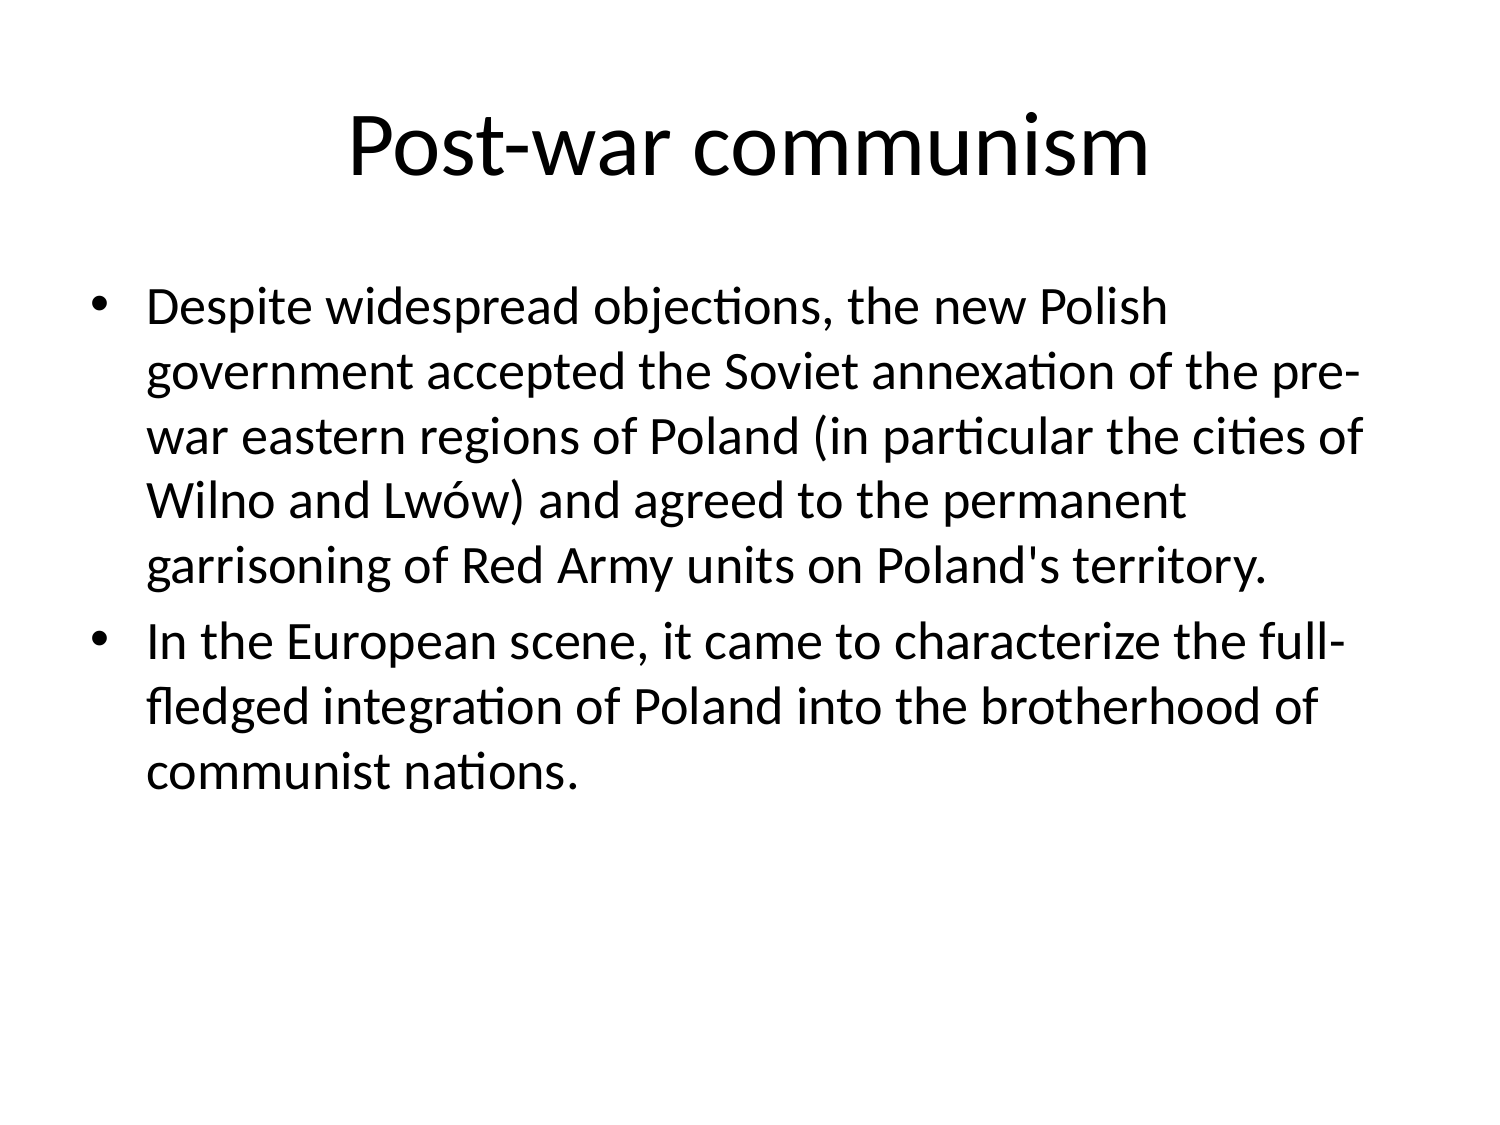

# Post-war communism
Despite widespread objections, the new Polish government accepted the Soviet annexation of the pre-war eastern regions of Poland (in particular the cities of Wilno and Lwów) and agreed to the permanent garrisoning of Red Army units on Poland's territory.
In the European scene, it came to characterize the full-fledged integration of Poland into the brotherhood of communist nations.